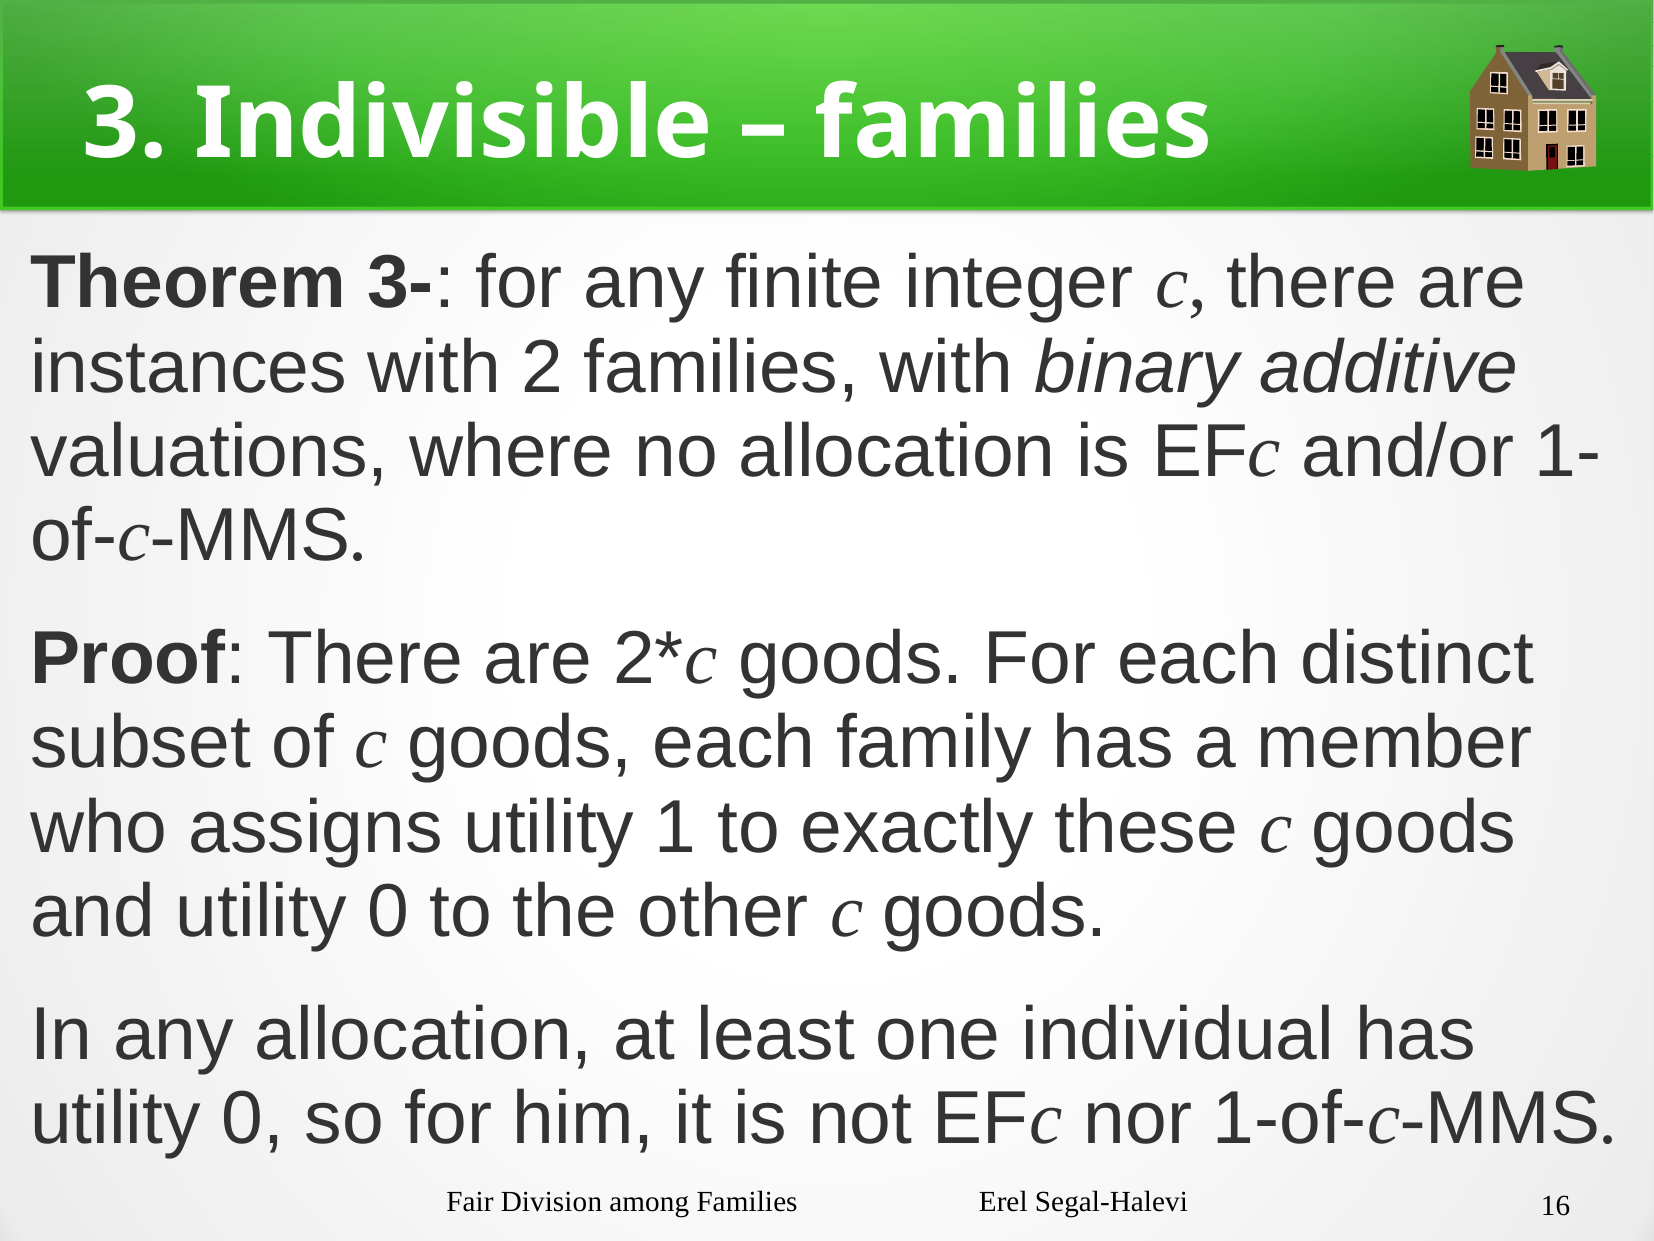

3. Indivisible – families
# Theorem 3-: for any finite integer c, there are instances with 2 families, with binary additive valuations, where no allocation is EFc and/or 1-of-c-MMS.
Proof: There are 2*c goods. For each distinct subset of c goods, each family has a member who assigns utility 1 to exactly these c goods and utility 0 to the other c goods.
In any allocation, at least one individual has utility 0, so for him, it is not EFc nor 1-of-c-MMS.
Fair Division among Families Erel Segal-Halevi
16